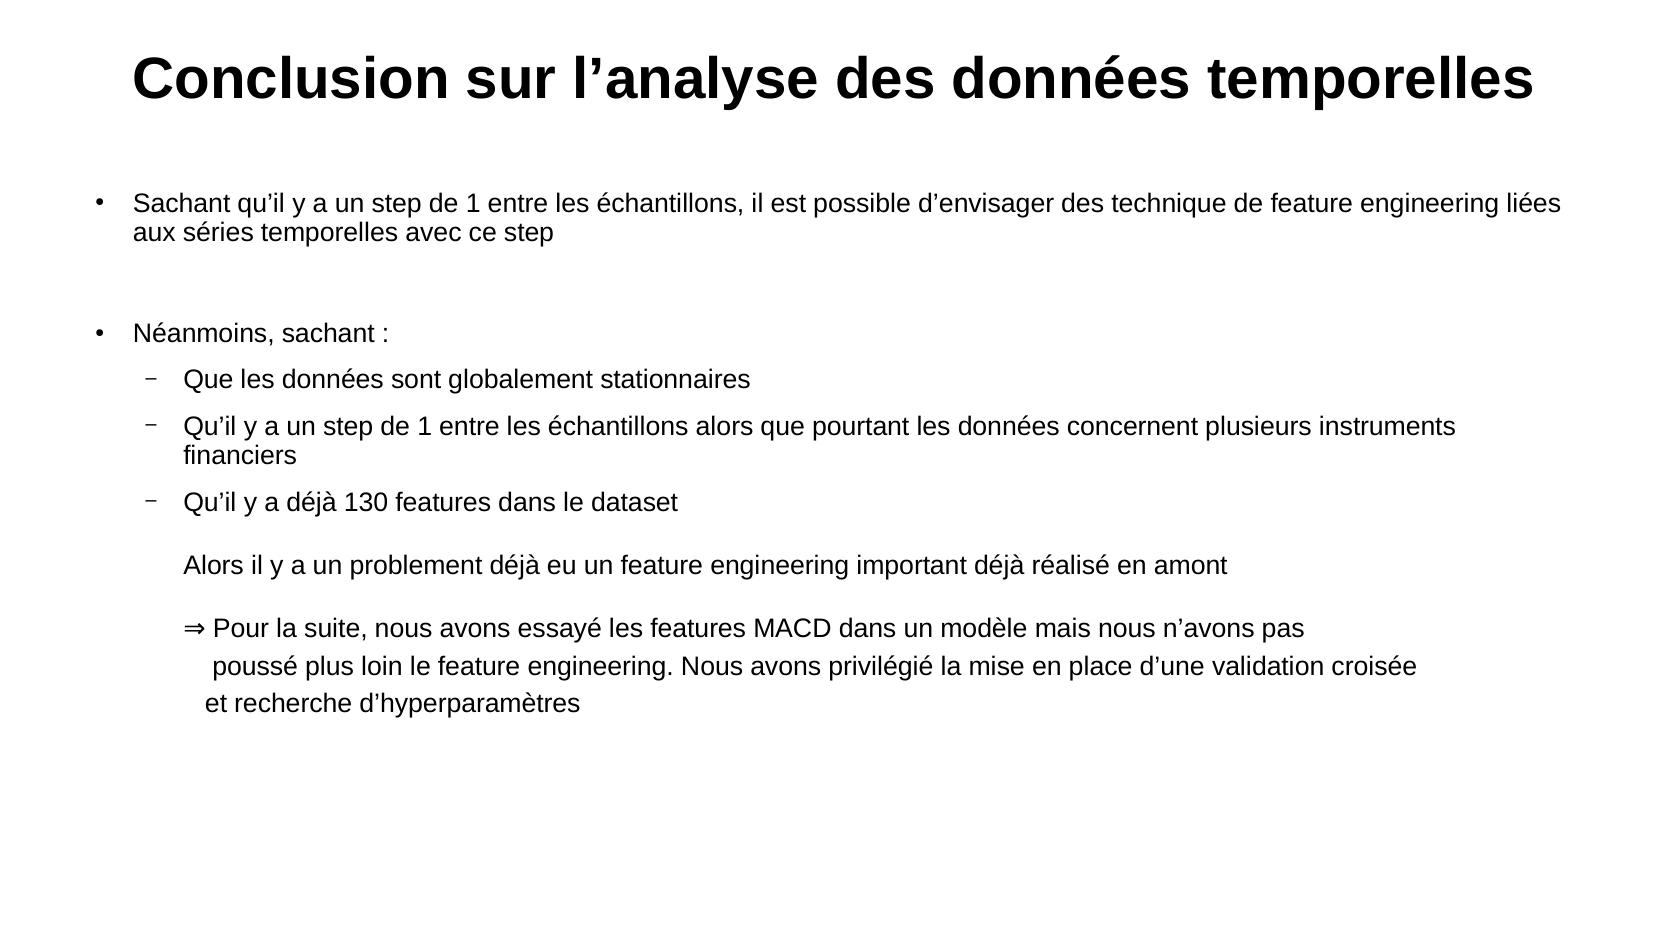

Conclusion sur l’analyse des données temporelles
# Sachant qu’il y a un step de 1 entre les échantillons, il est possible d’envisager des technique de feature engineering liées aux séries temporelles avec ce step
Néanmoins, sachant :
Que les données sont globalement stationnaires
Qu’il y a un step de 1 entre les échantillons alors que pourtant les données concernent plusieurs instruments financiers
Qu’il y a déjà 130 features dans le dataset
Alors il y a un problement déjà eu un feature engineering important déjà réalisé en amont
⇒ Pour la suite, nous avons essayé les features MACD dans un modèle mais nous n’avons pas
 poussé plus loin le feature engineering. Nous avons privilégié la mise en place d’une validation croisée
 et recherche d’hyperparamètres